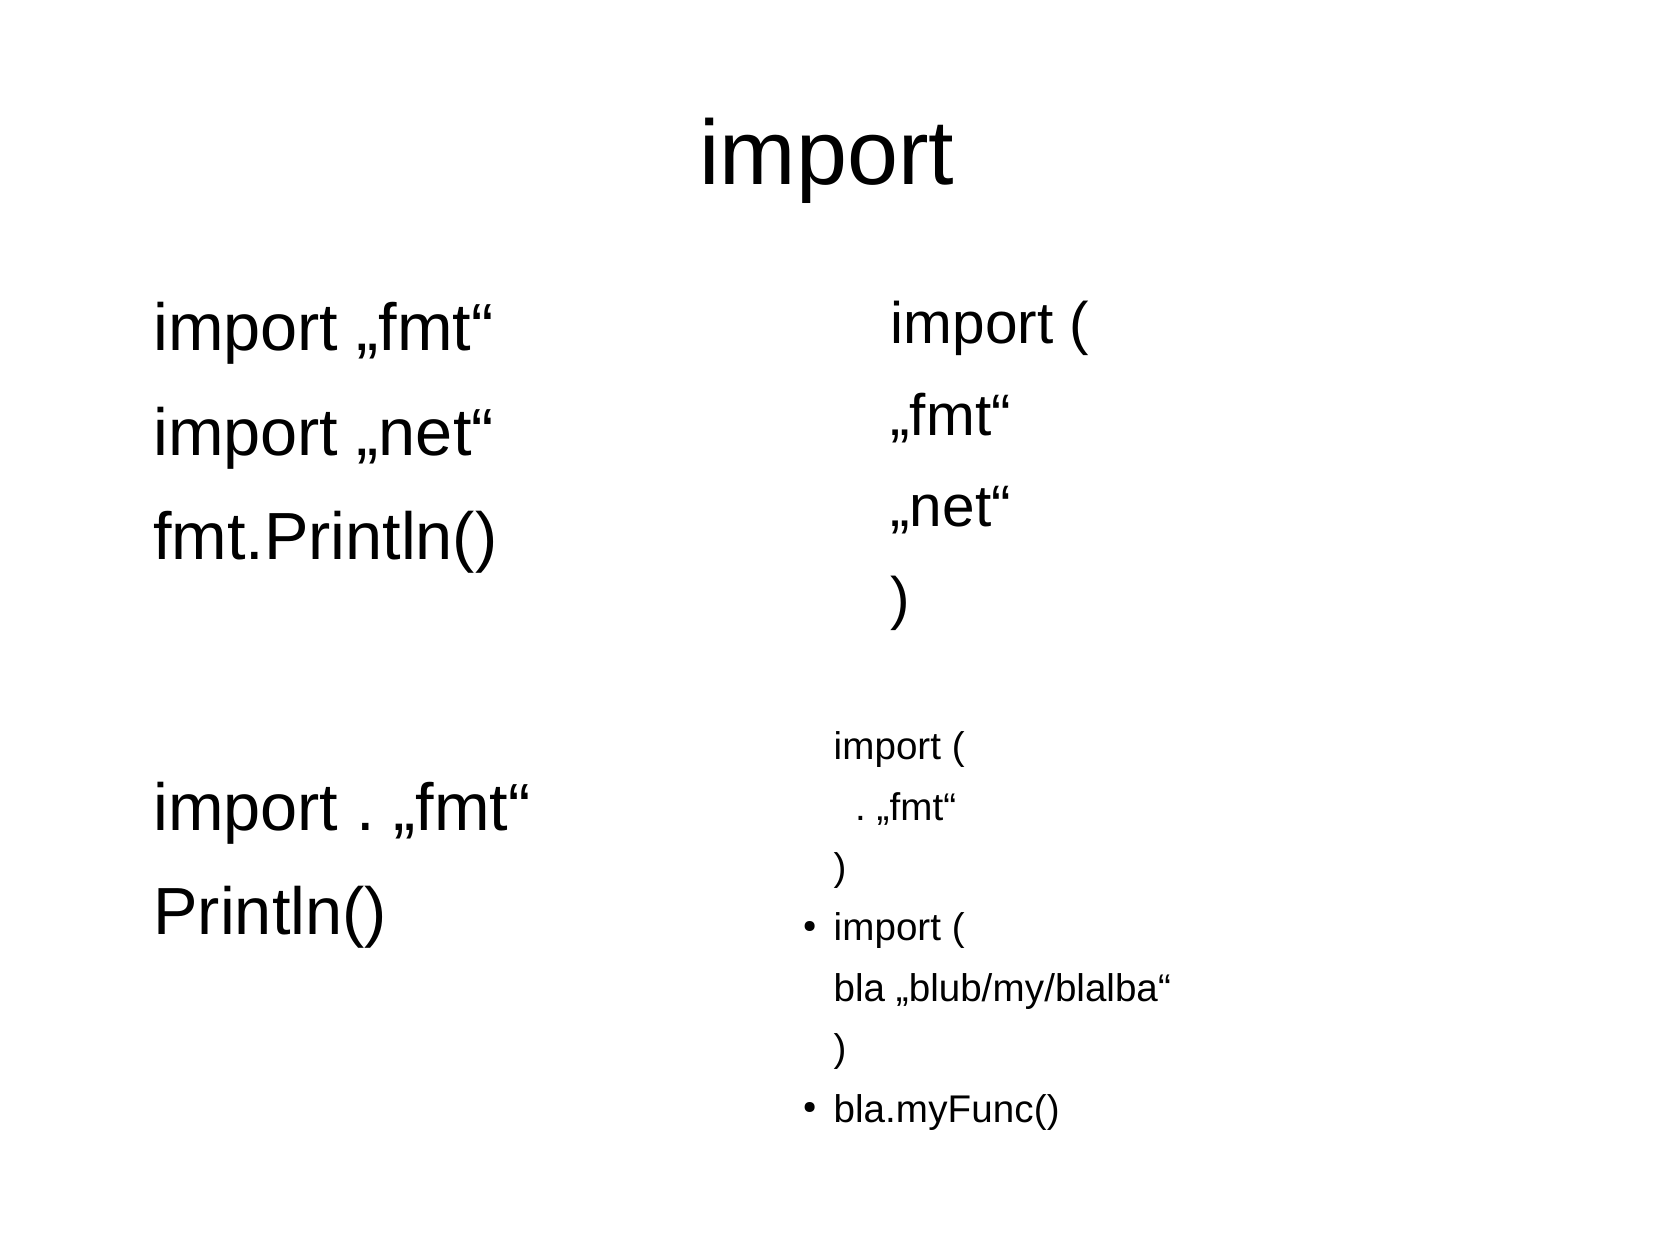

# import
import „fmt“
import „net“
fmt.Println()
import (
„fmt“
„net“
)
import . „fmt“
Println()
import (
 . „fmt“
)
import (
bla „blub/my/blalba“
)
bla.myFunc()